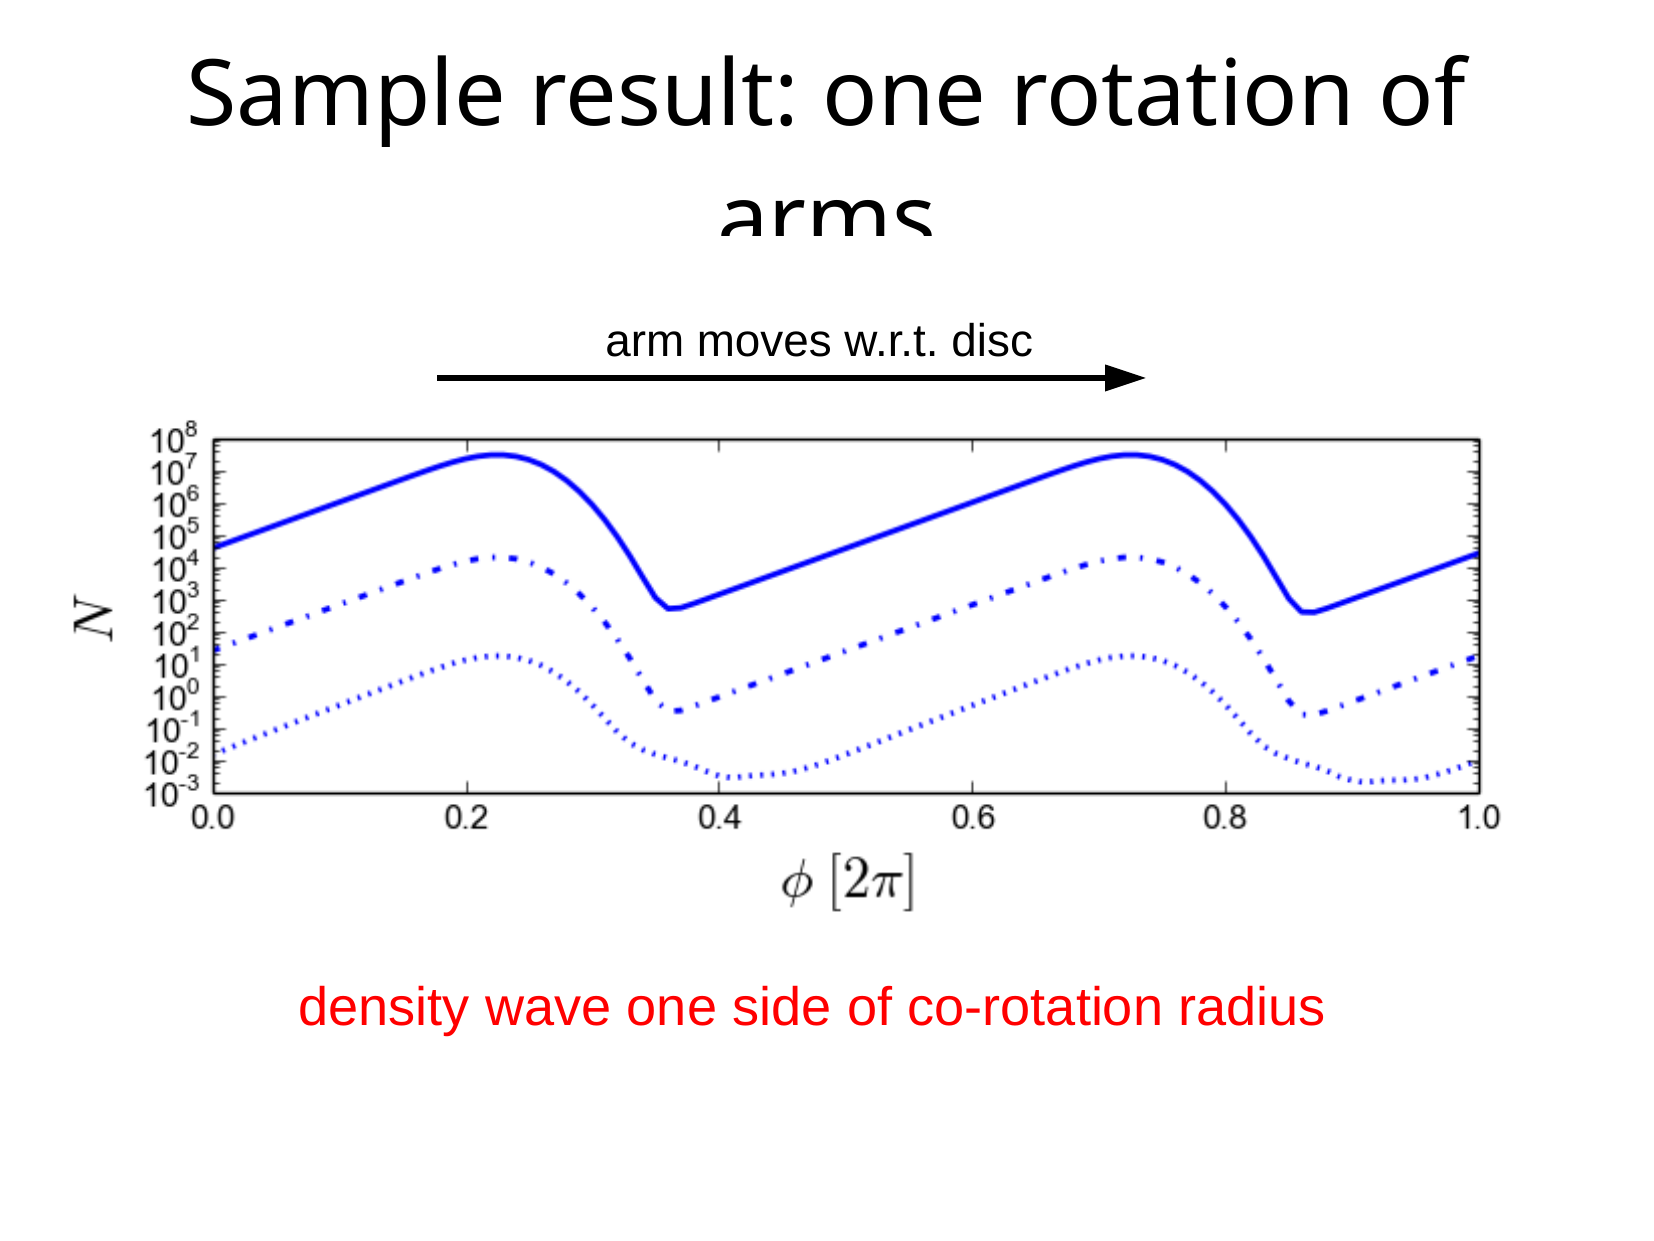

# Sample result: one rotation of arms
arm moves w.r.t. disc
density wave one side of co-rotation radius